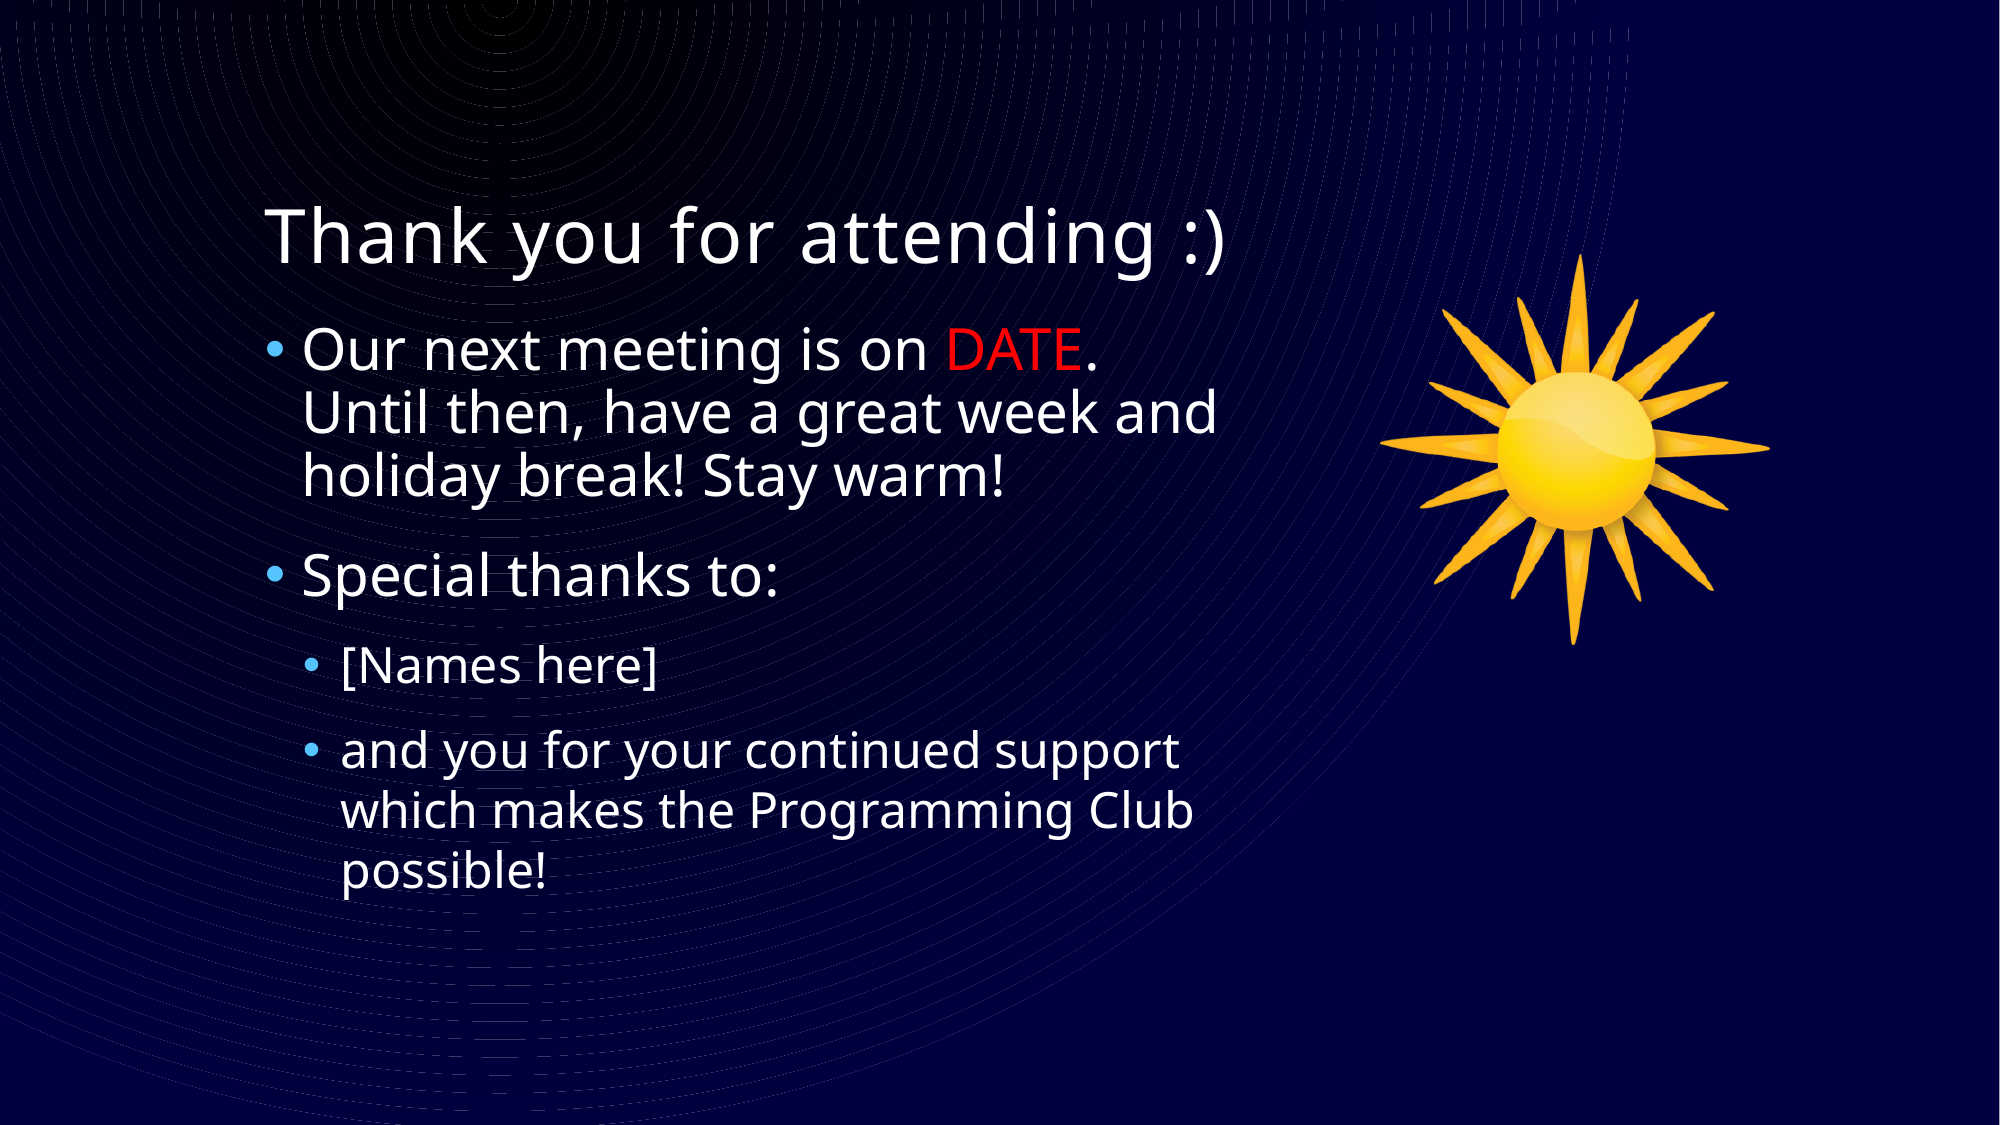

# Thank you for attending :)
Our next meeting is on DATE. Until then, have a great week and holiday break! Stay warm!
Special thanks to:
[Names here]
and you for your continued support which makes the Programming Club possible!